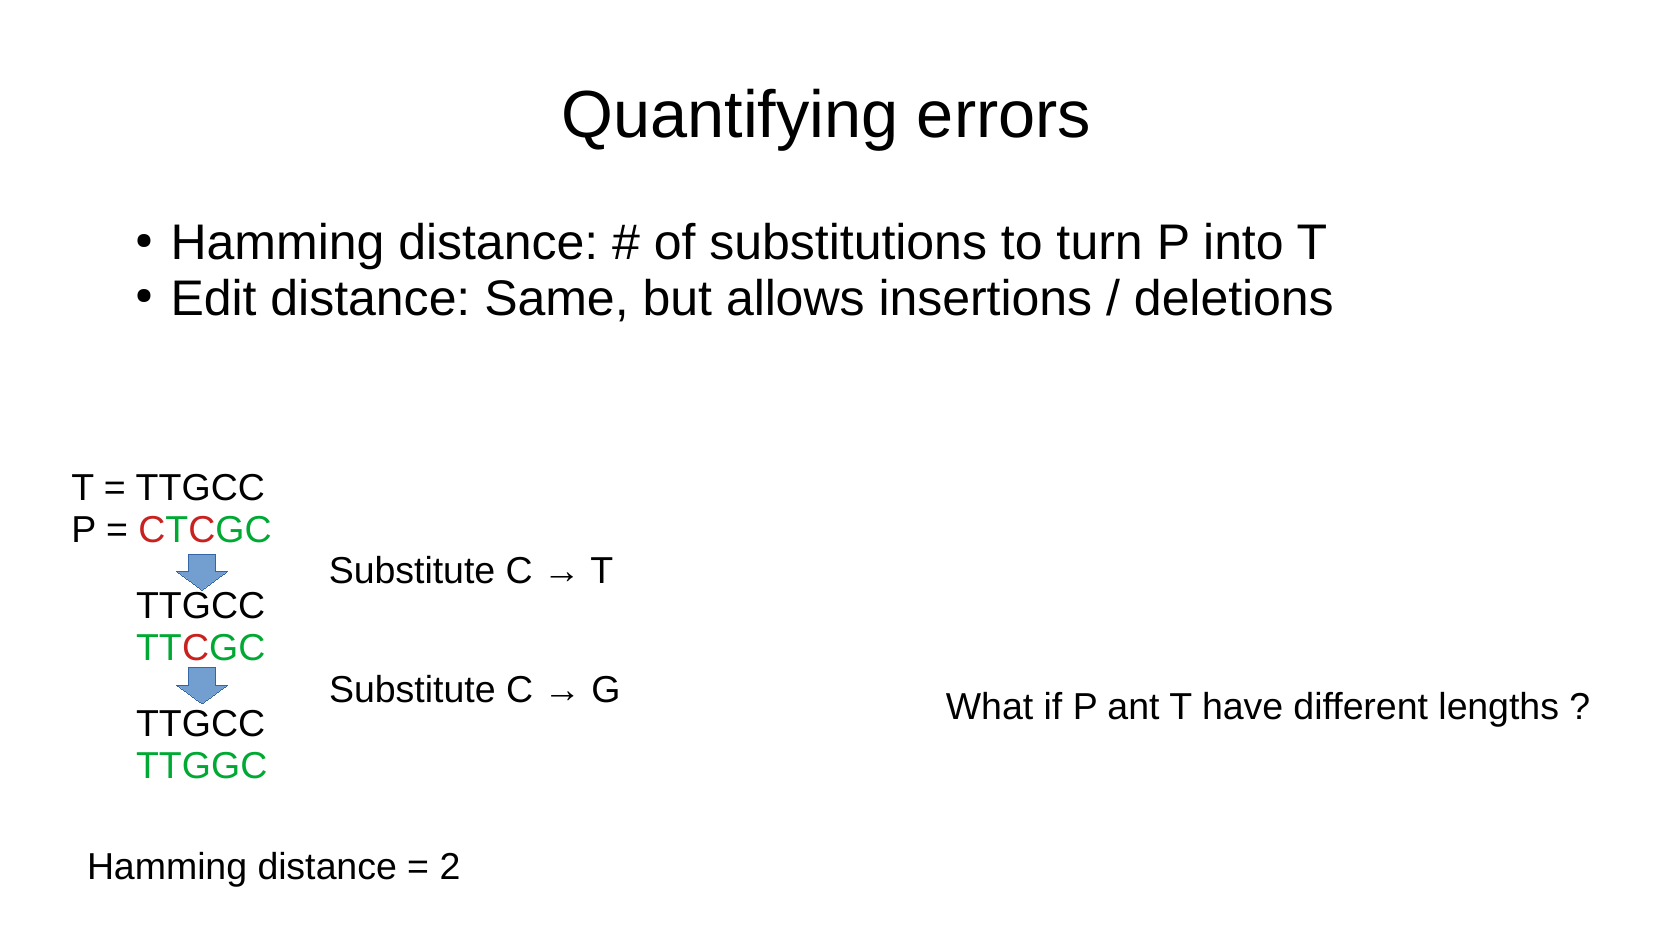

# Quantifying errors
Hamming distance: # of substitutions to turn P into T
Edit distance: Same, but allows insertions / deletions
T = TTGCC
P = CTCGC
Substitute C → T
TTGCC
TTCGC
Substitute C → G
What if P ant T have different lengths ?
TTGCC
TTGGC
Hamming distance = 2